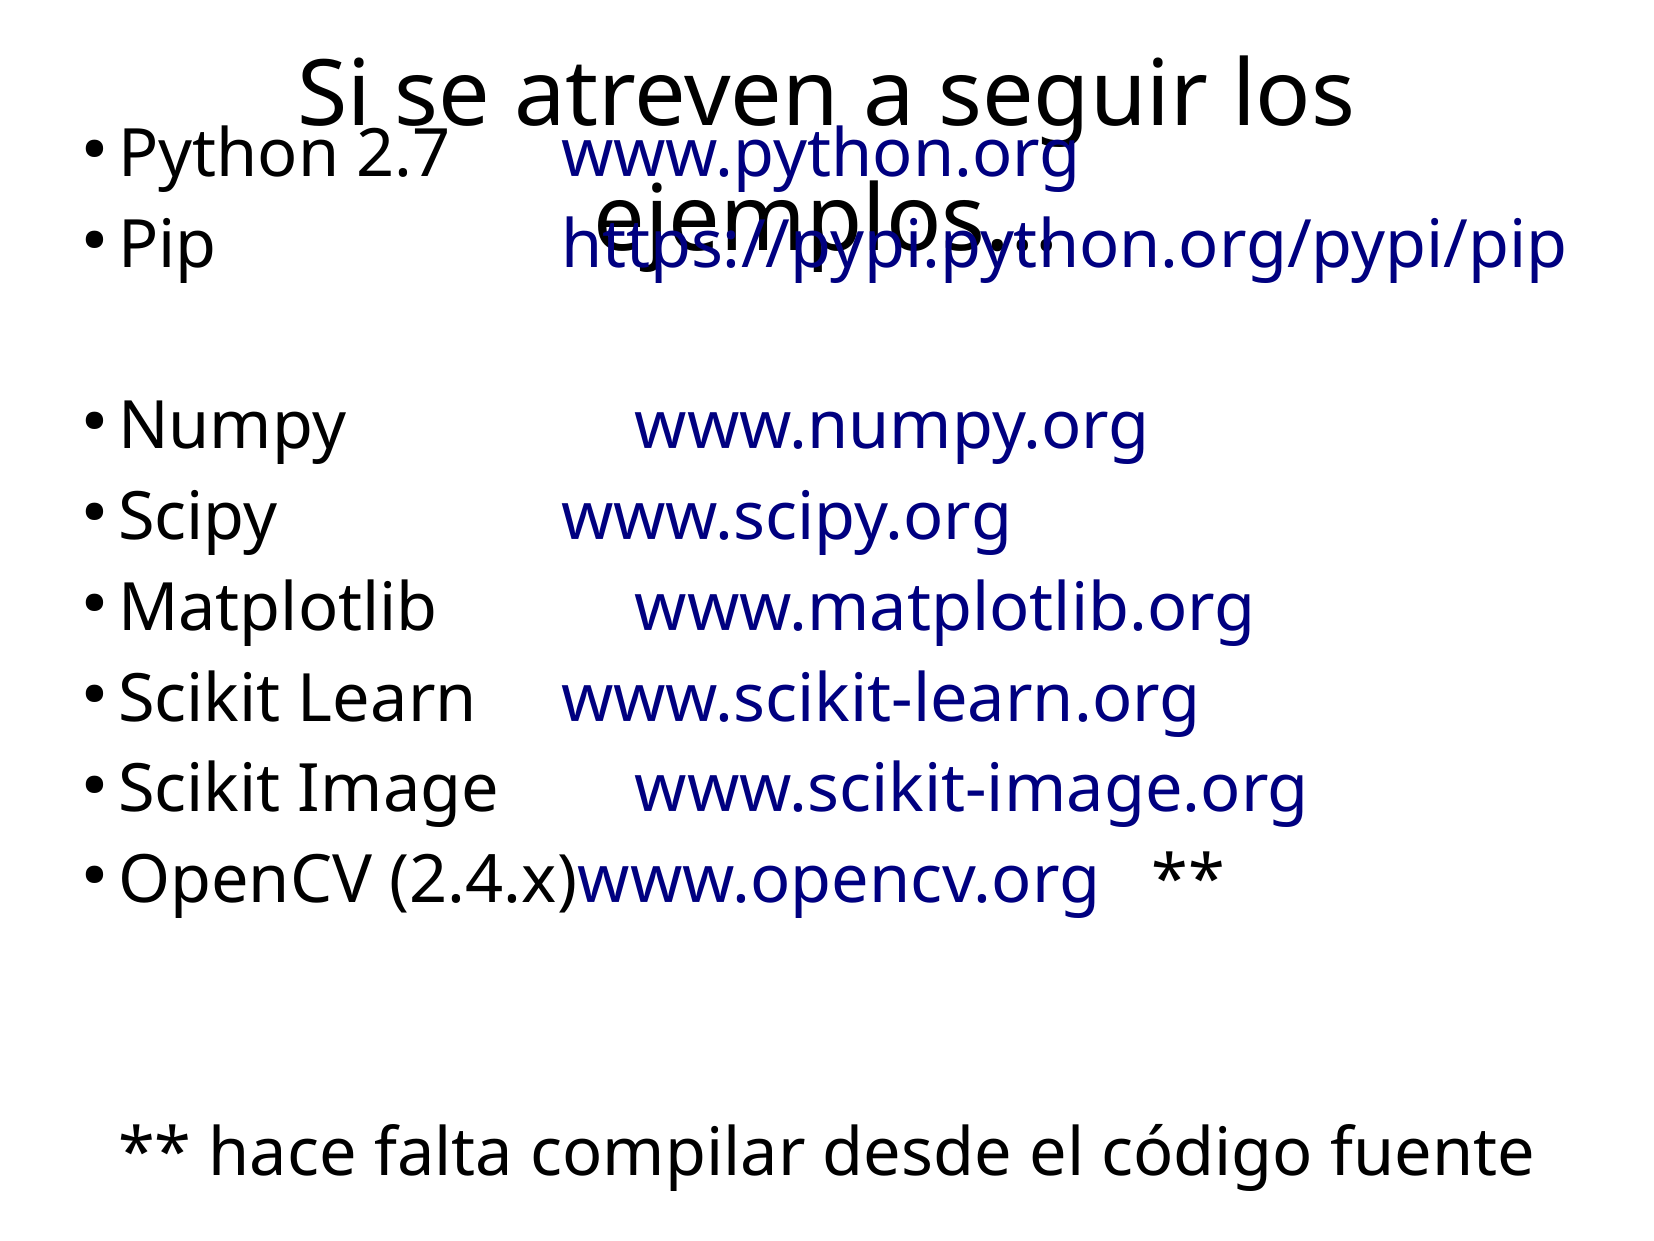

# Si se atreven a seguir los ejemplos...
Python 2.7		www.python.org
Pip					https://pypi.python.org/pypi/pip
Numpy				www.numpy.org
Scipy				www.scipy.org
Matplotlib			www.matplotlib.org
Scikit Learn		www.scikit-learn.org
Scikit Image		www.scikit-image.org
OpenCV (2.4.x)www.opencv.org	**
** hace falta compilar desde el código fuente